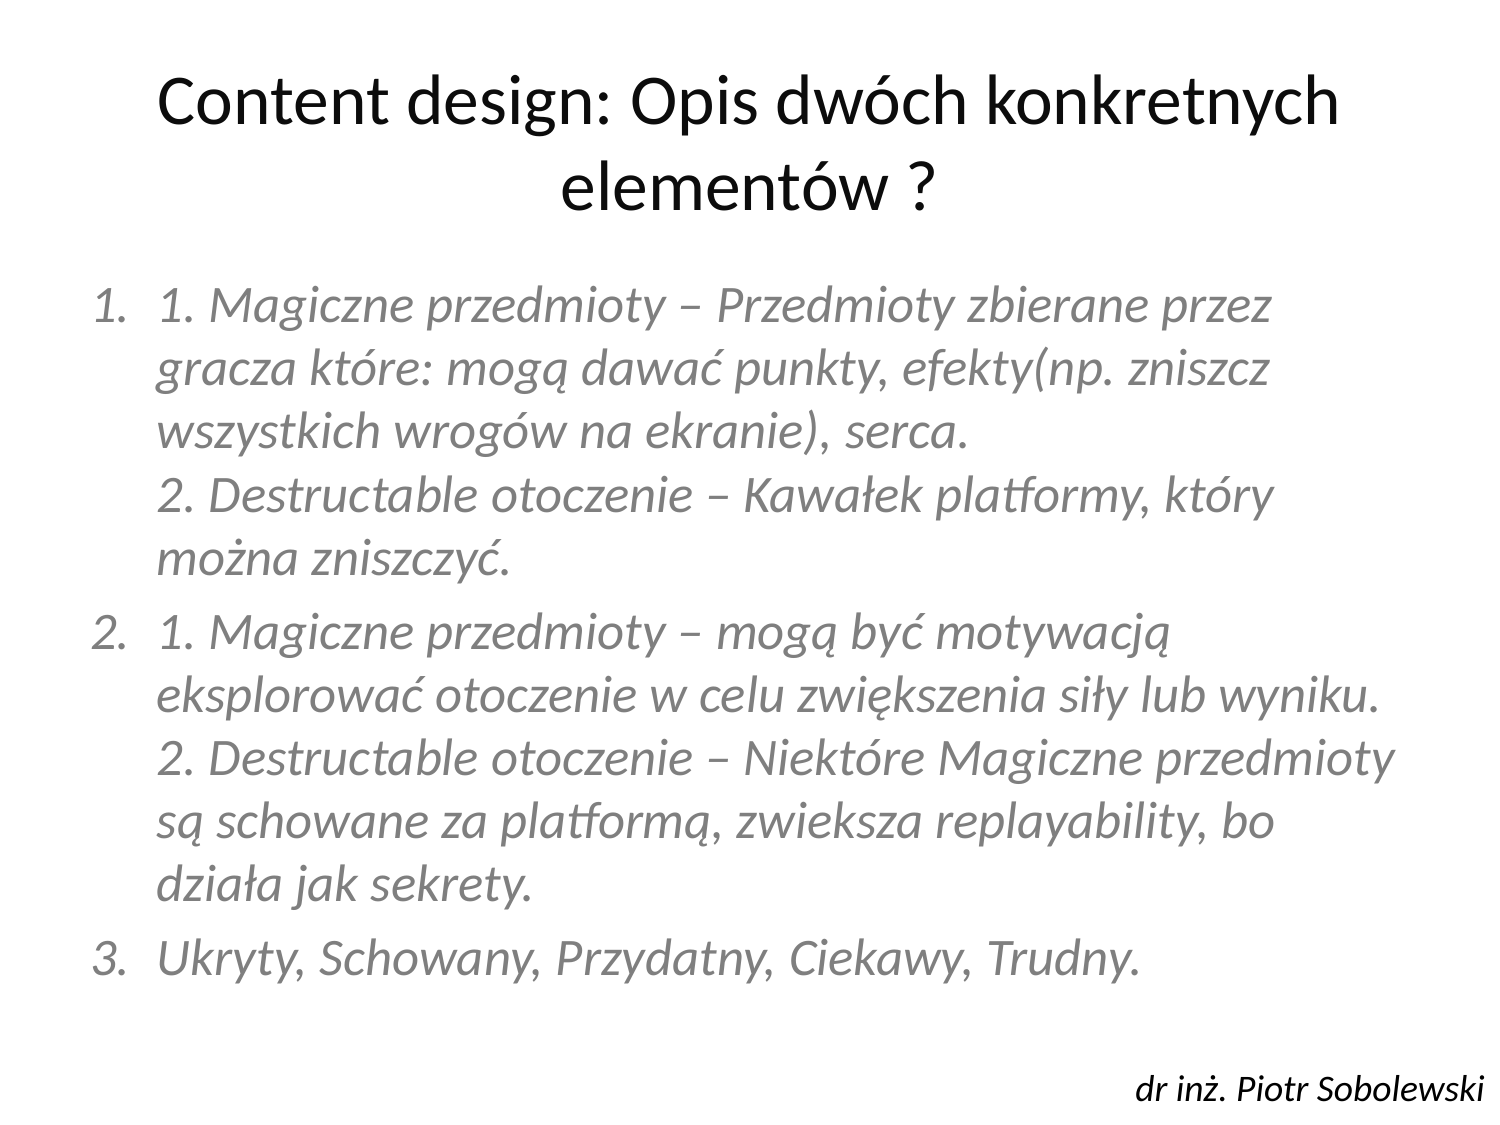

# Content design: Opis dwóch konkretnych elementów ?
1. Magiczne przedmioty – Przedmioty zbierane przez gracza które: mogą dawać punkty, efekty(np. zniszcz wszystkich wrogów na ekranie), serca.
2. Destructable otoczenie – Kawałek platformy, który można zniszczyć.
1. Magiczne przedmioty – mogą być motywacją eksplorować otoczenie w celu zwiększenia siły lub wyniku.
2. Destructable otoczenie – Niektóre Magiczne przedmioty są schowane za platformą, zwieksza replayability, bo działa jak sekrety.
Ukryty, Schowany, Przydatny, Ciekawy, Trudny.
dr inż. Piotr Sobolewski